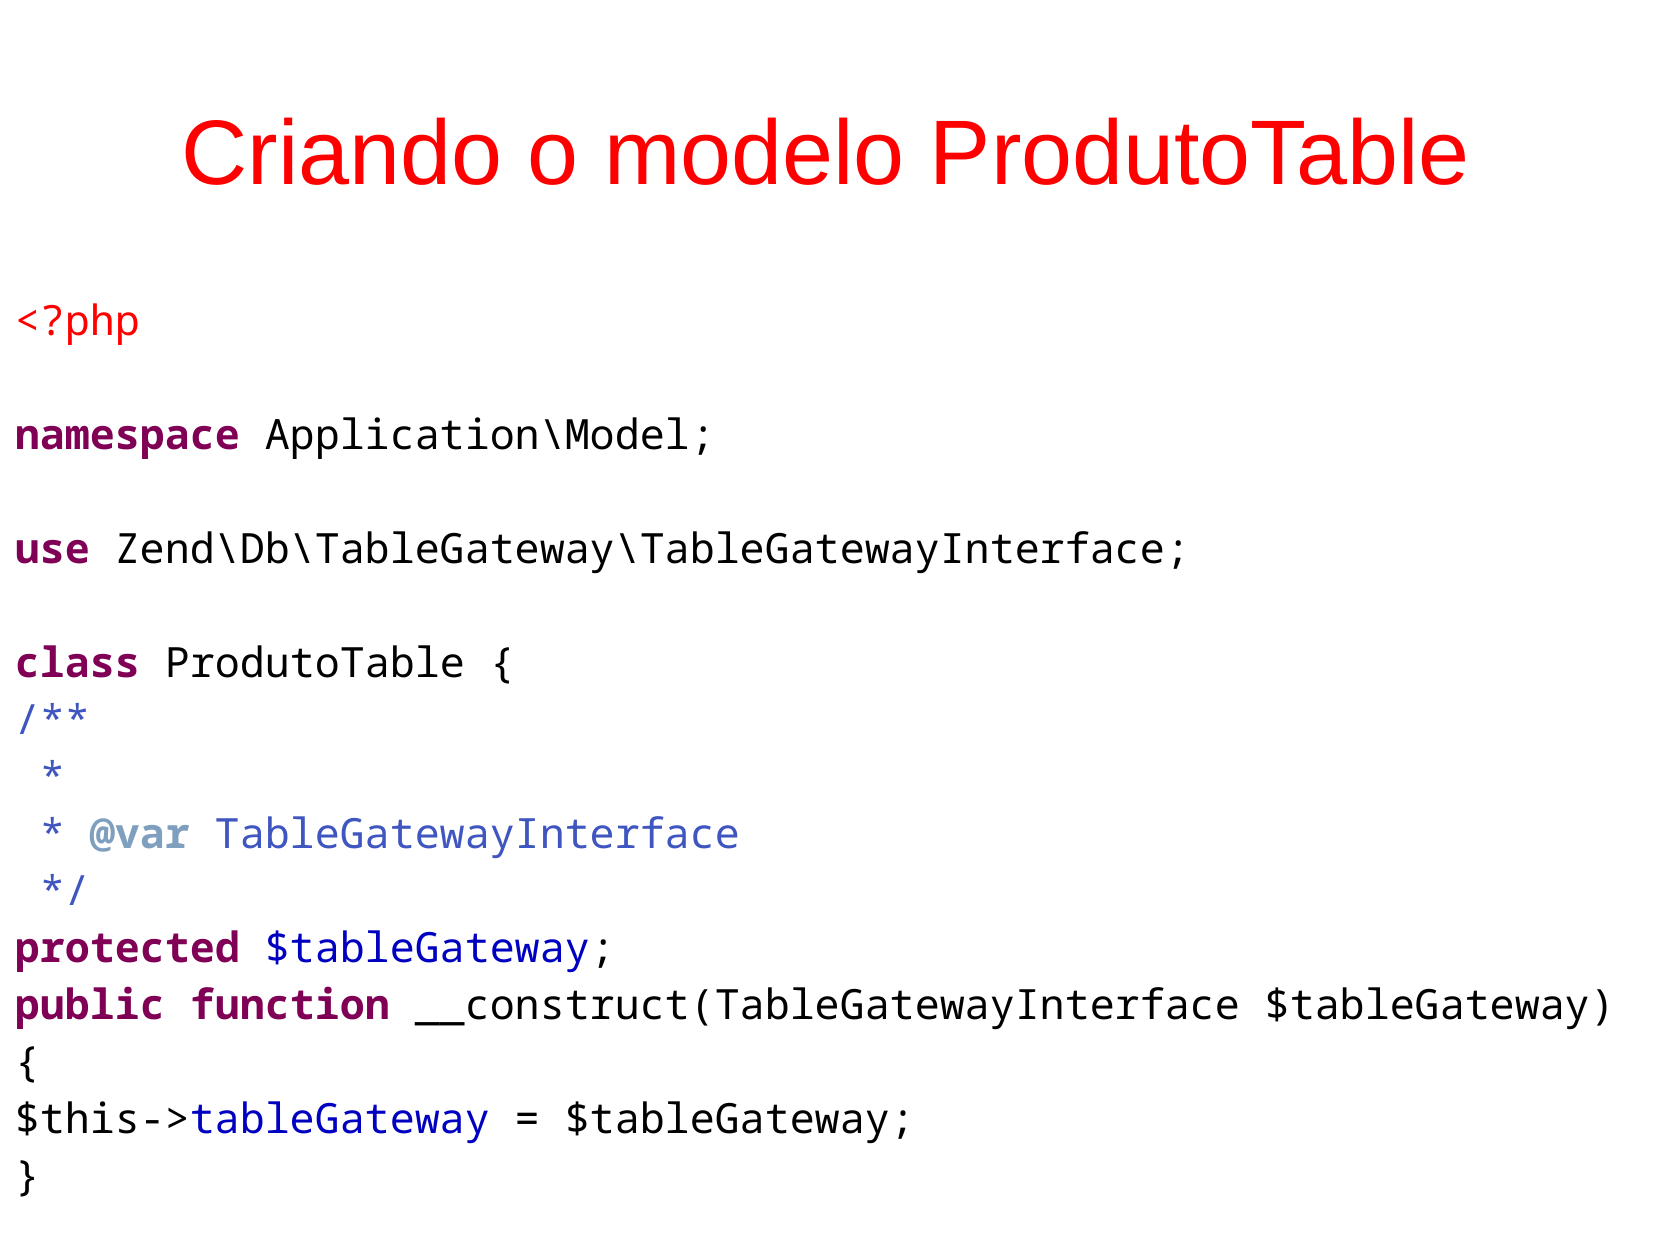

# Criando o modelo ProdutoTable
<?php
namespace Application\Model;
use Zend\Db\TableGateway\TableGatewayInterface;
class ProdutoTable {
/**
 *
 * @var TableGatewayInterface
 */
protected $tableGateway;
public function __construct(TableGatewayInterface $tableGateway) {
$this->tableGateway = $tableGateway;
}